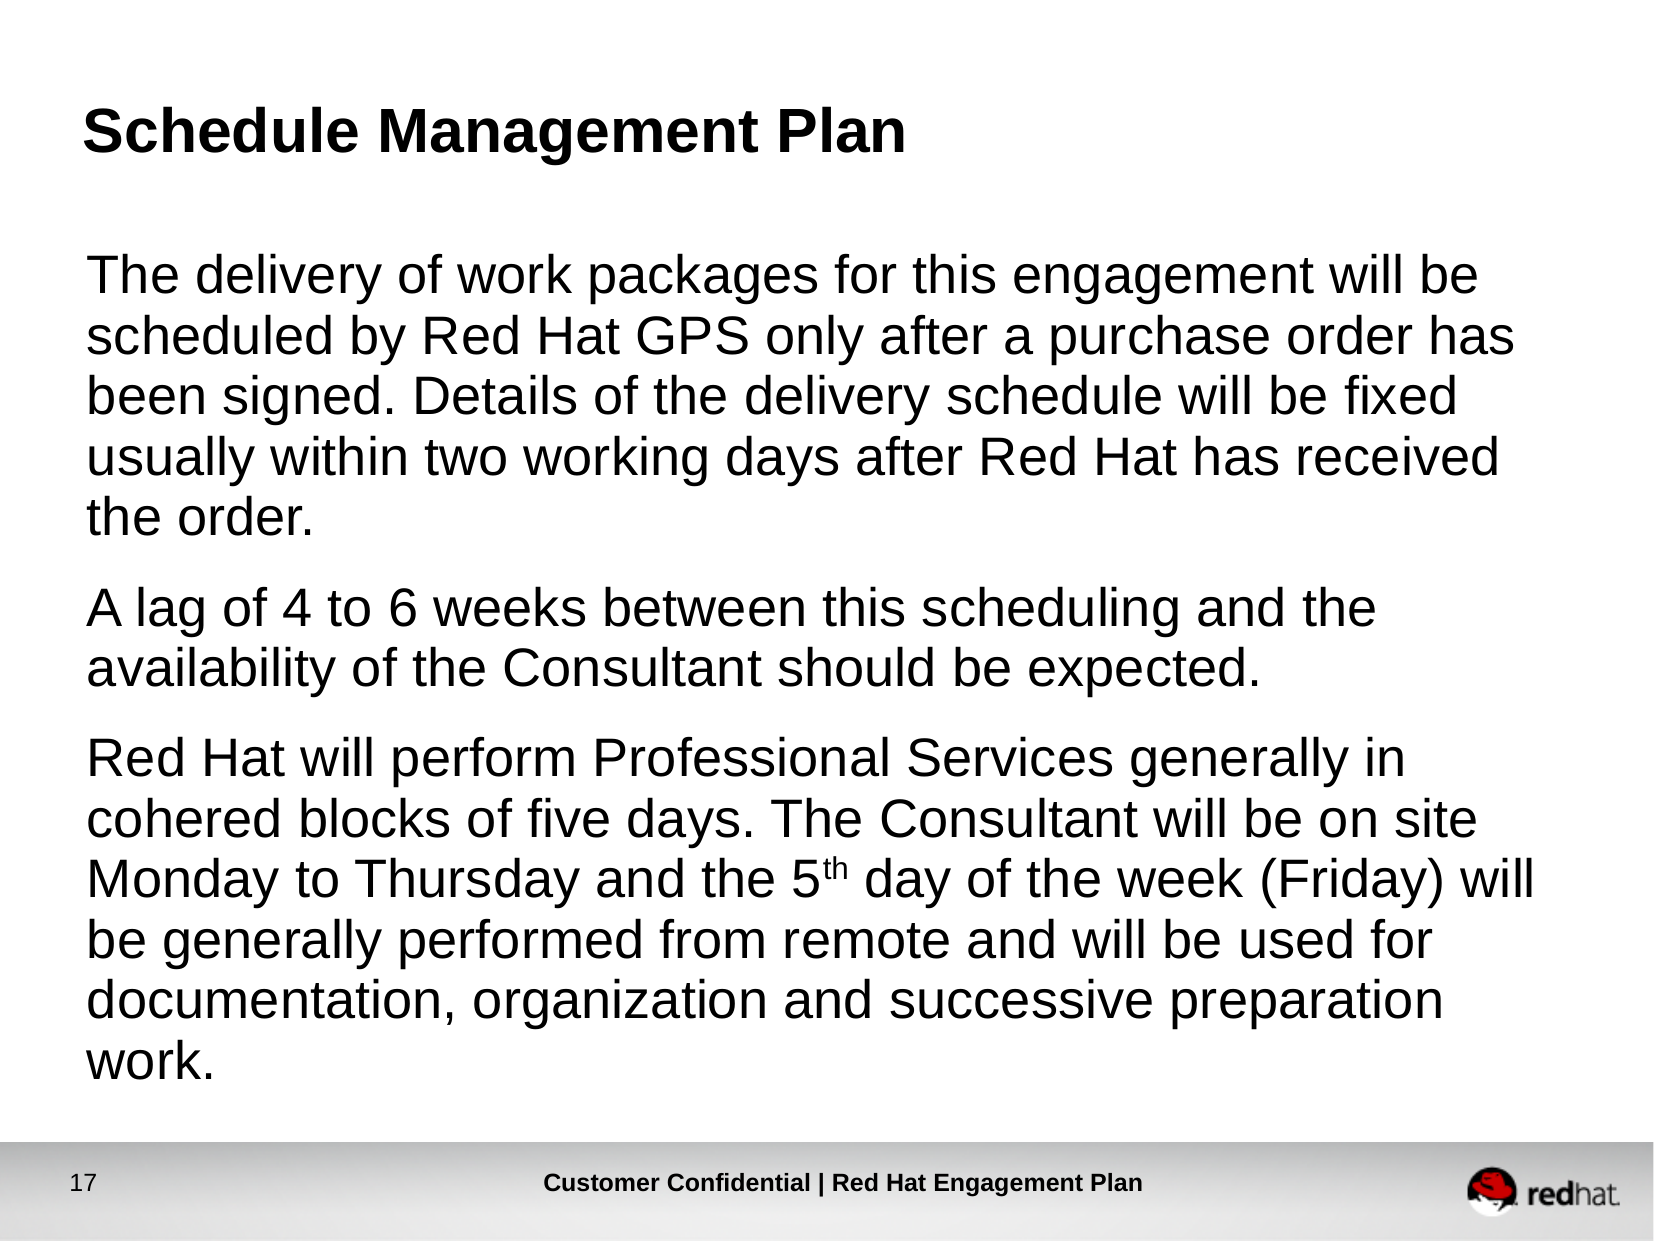

# Schedule Management Plan
The delivery of work packages for this engagement will be scheduled by Red Hat GPS only after a purchase order has been signed. Details of the delivery schedule will be fixed usually within two working days after Red Hat has received the order.
A lag of 4 to 6 weeks between this scheduling and the availability of the Consultant should be expected.
Red Hat will perform Professional Services generally in cohered blocks of five days. The Consultant will be on site Monday to Thursday and the 5th day of the week (Friday) will be generally performed from remote and will be used for documentation, organization and successive preparation work.